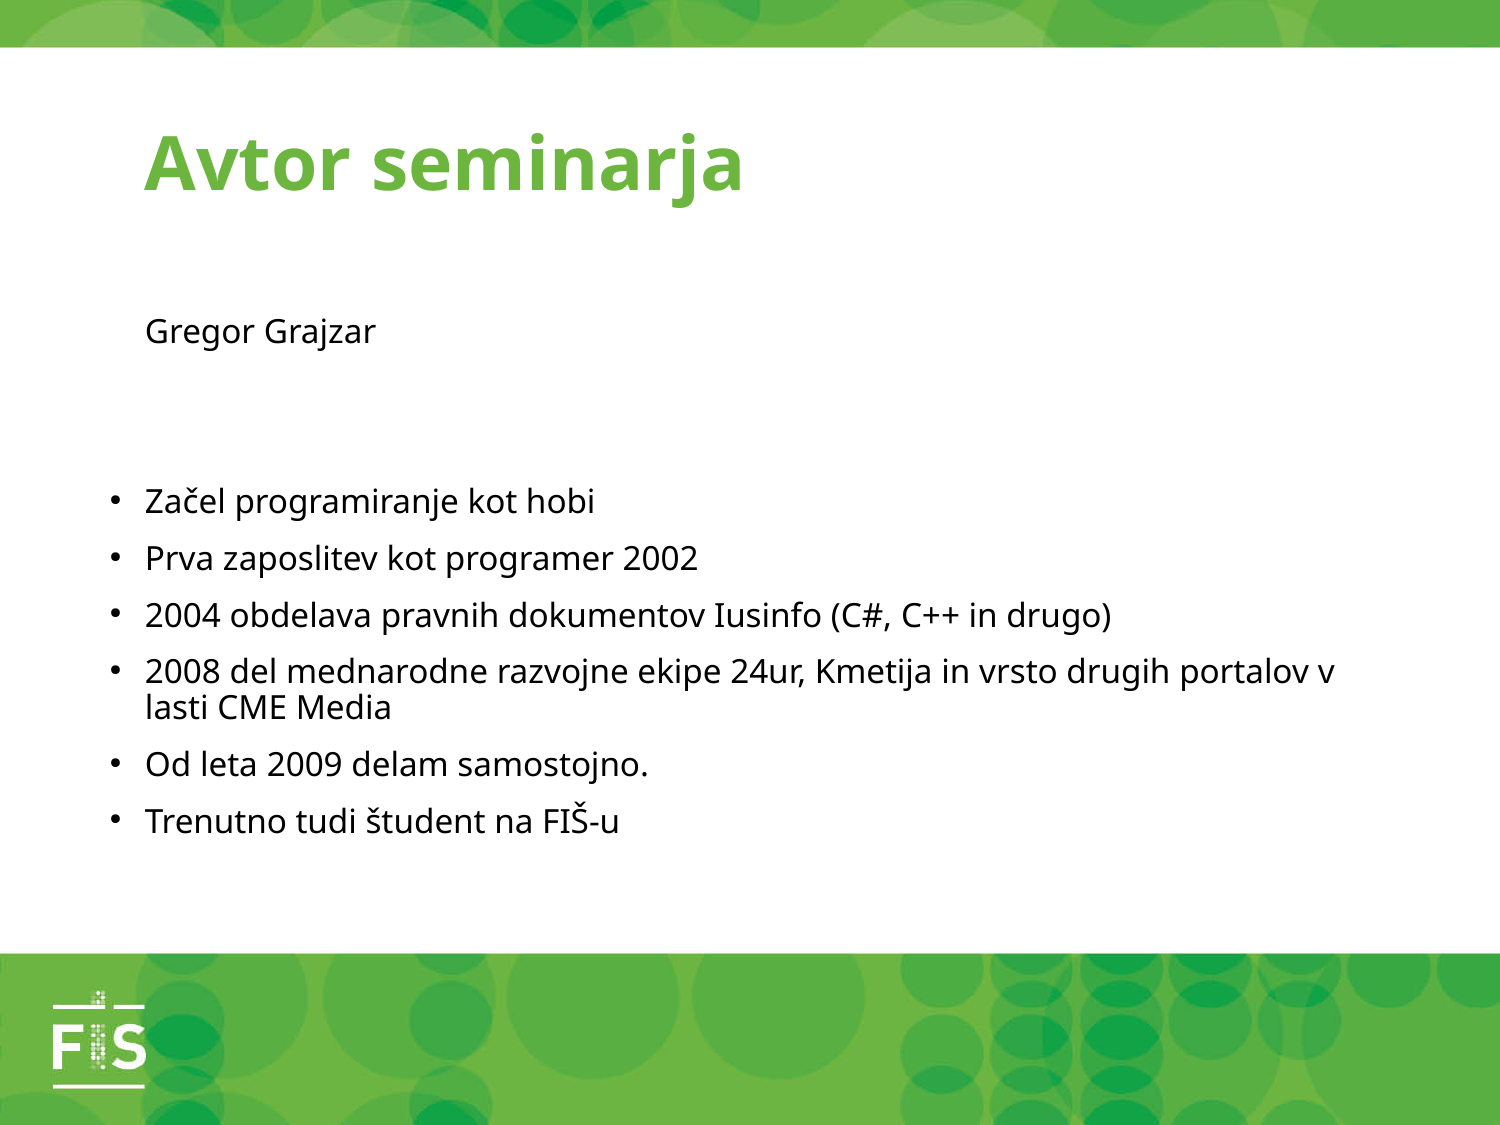

Avtor seminarja
# Gregor Grajzar
Začel programiranje kot hobi
Prva zaposlitev kot programer 2002
2004 obdelava pravnih dokumentov Iusinfo (C#, C++ in drugo)
2008 del mednarodne razvojne ekipe 24ur, Kmetija in vrsto drugih portalov v lasti CME Media
Od leta 2009 delam samostojno.
Trenutno tudi študent na FIŠ-u